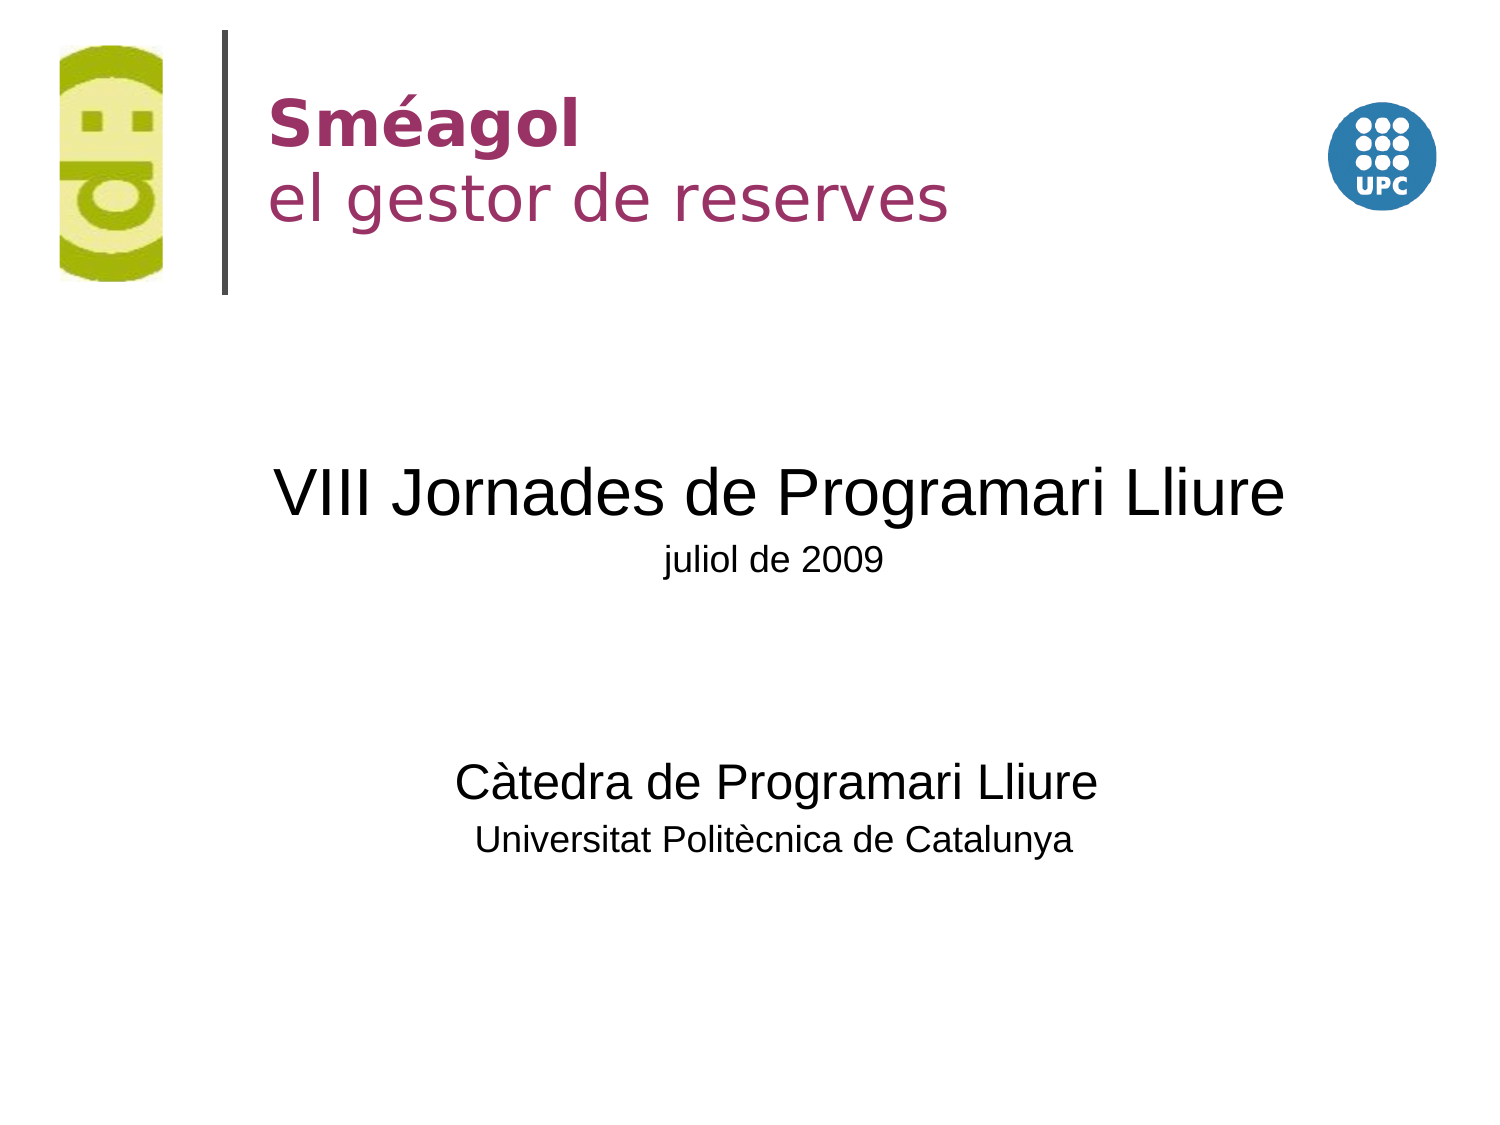

# Sméagol el gestor de reserves
VIII Jornades de Programari Lliure
juliol de 2009
Càtedra de Programari Lliure
Universitat Politècnica de Catalunya